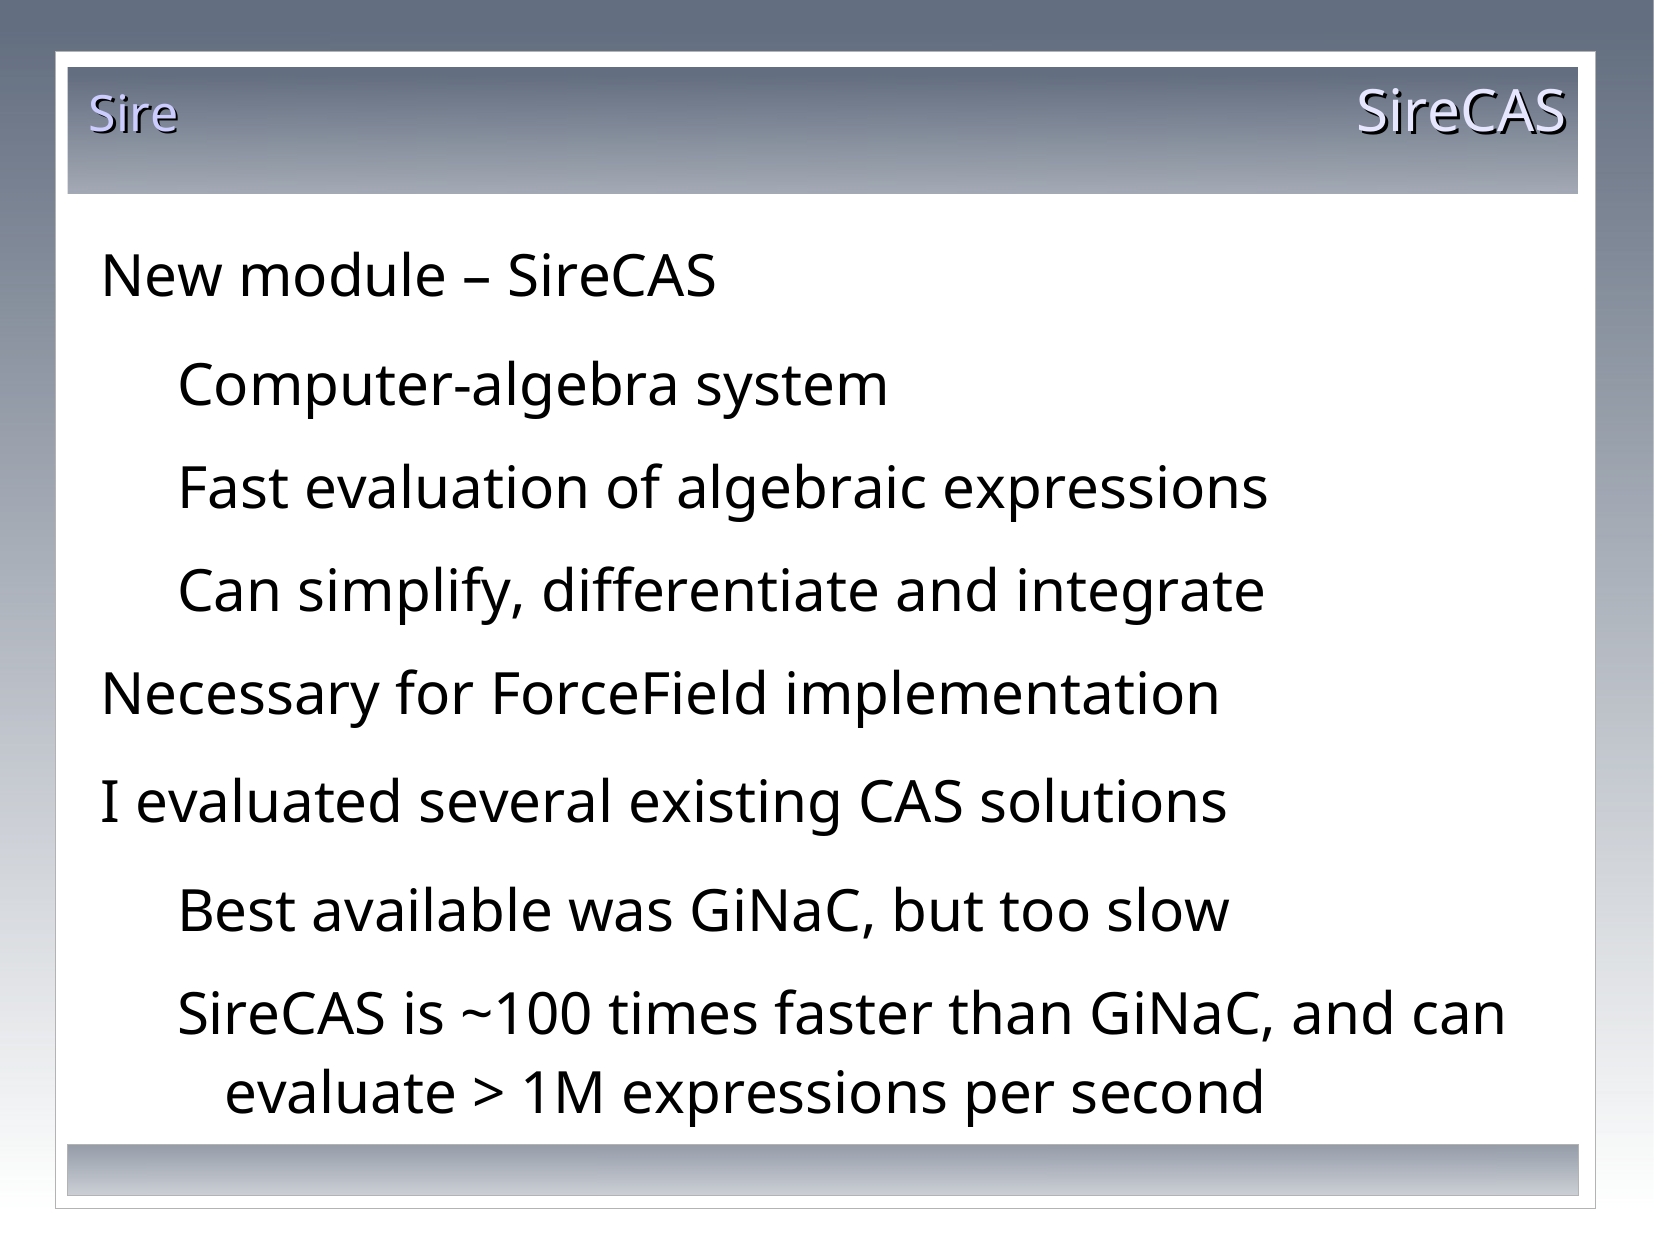

# SireCAS
New module – SireCAS
Computer-algebra system
Fast evaluation of algebraic expressions
Can simplify, differentiate and integrate
Necessary for ForceField implementation
I evaluated several existing CAS solutions
Best available was GiNaC, but too slow
SireCAS is ~100 times faster than GiNaC, and can evaluate > 1M expressions per second